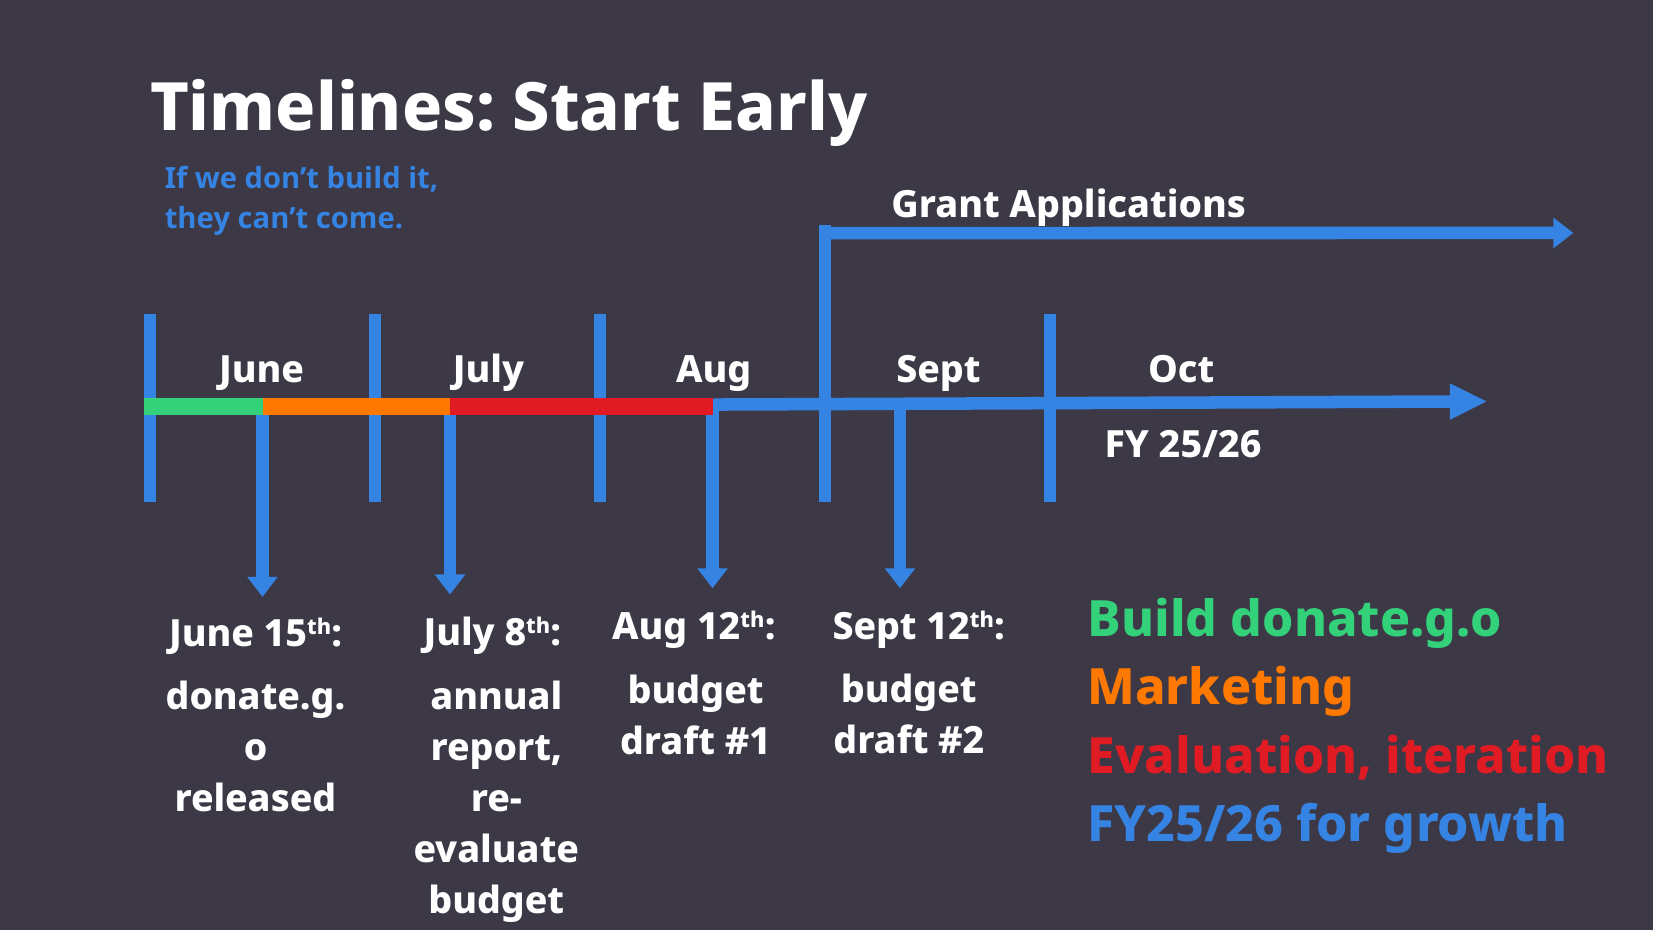

# Timelines: Start Early
If we don’t build it,
they can’t come.
Grant Applications
June
July
Aug
Sept
Oct
FY 25/26
Build donate.g.o
Marketing
Evaluation, iteration
FY25/26 for growth
Aug 12th:
Sept 12th:
July 8th:
June 15th:
budget
draft #2
budget
draft #1
donate.g.o
released
annual report,
re-evaluate
budget